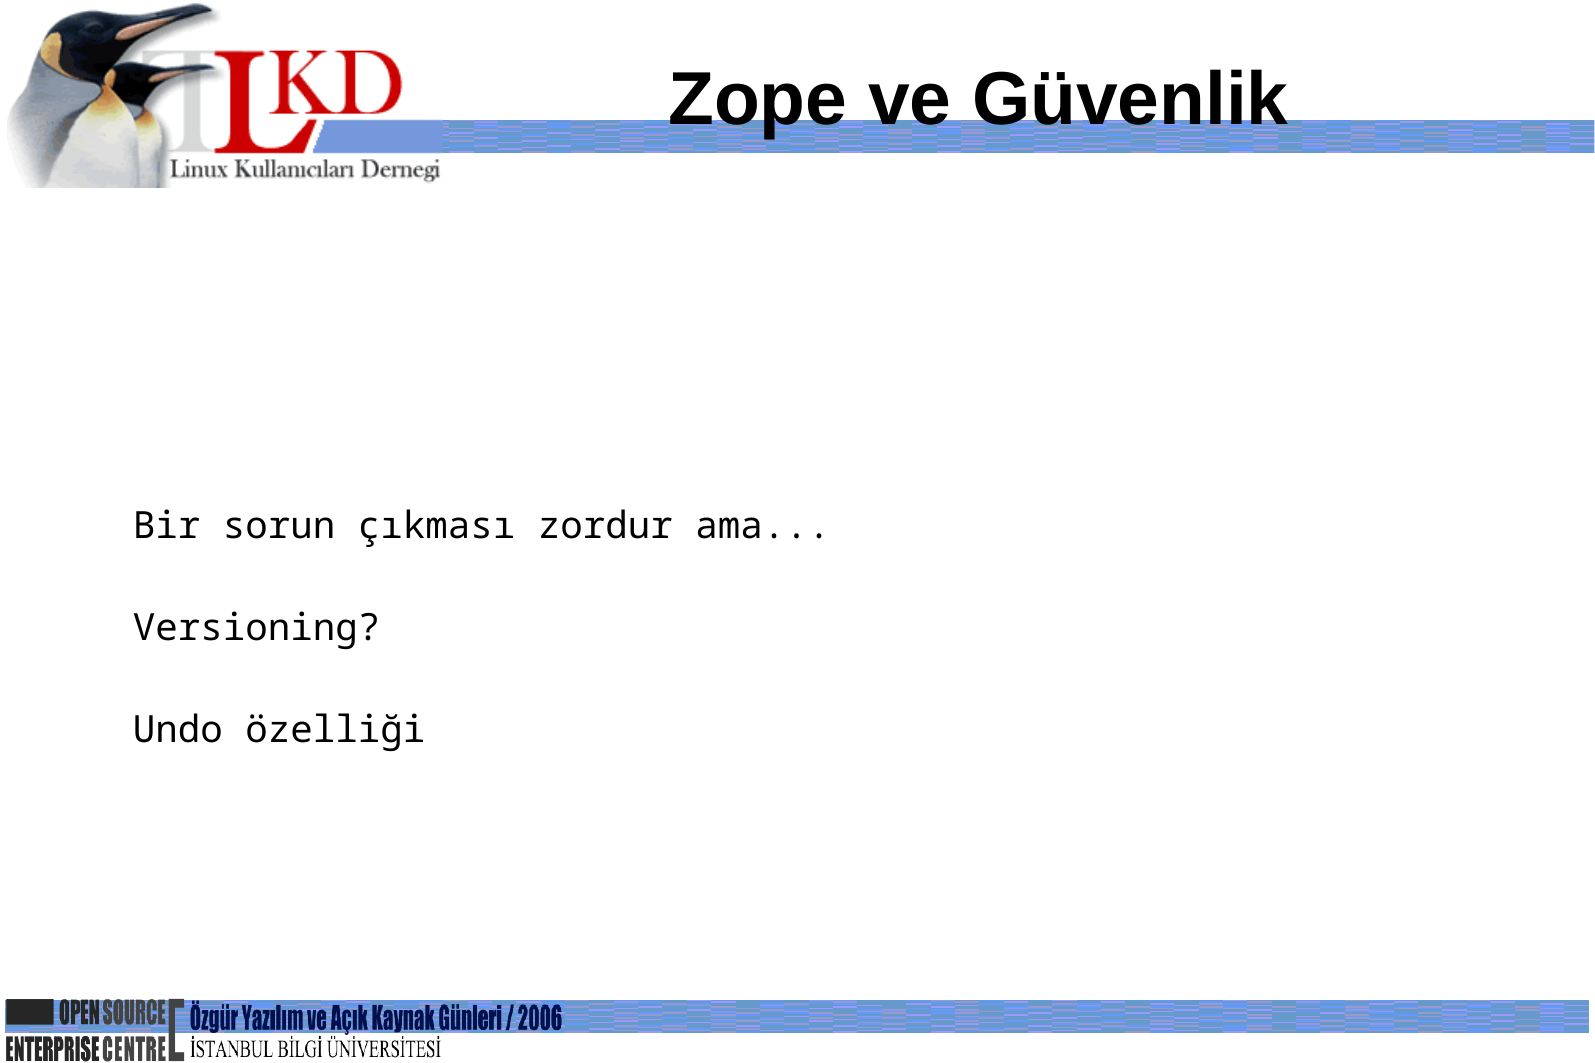

# Zope ve Güvenlik
Bir sorun çıkması zordur ama...
Versioning?
Undo özelliği